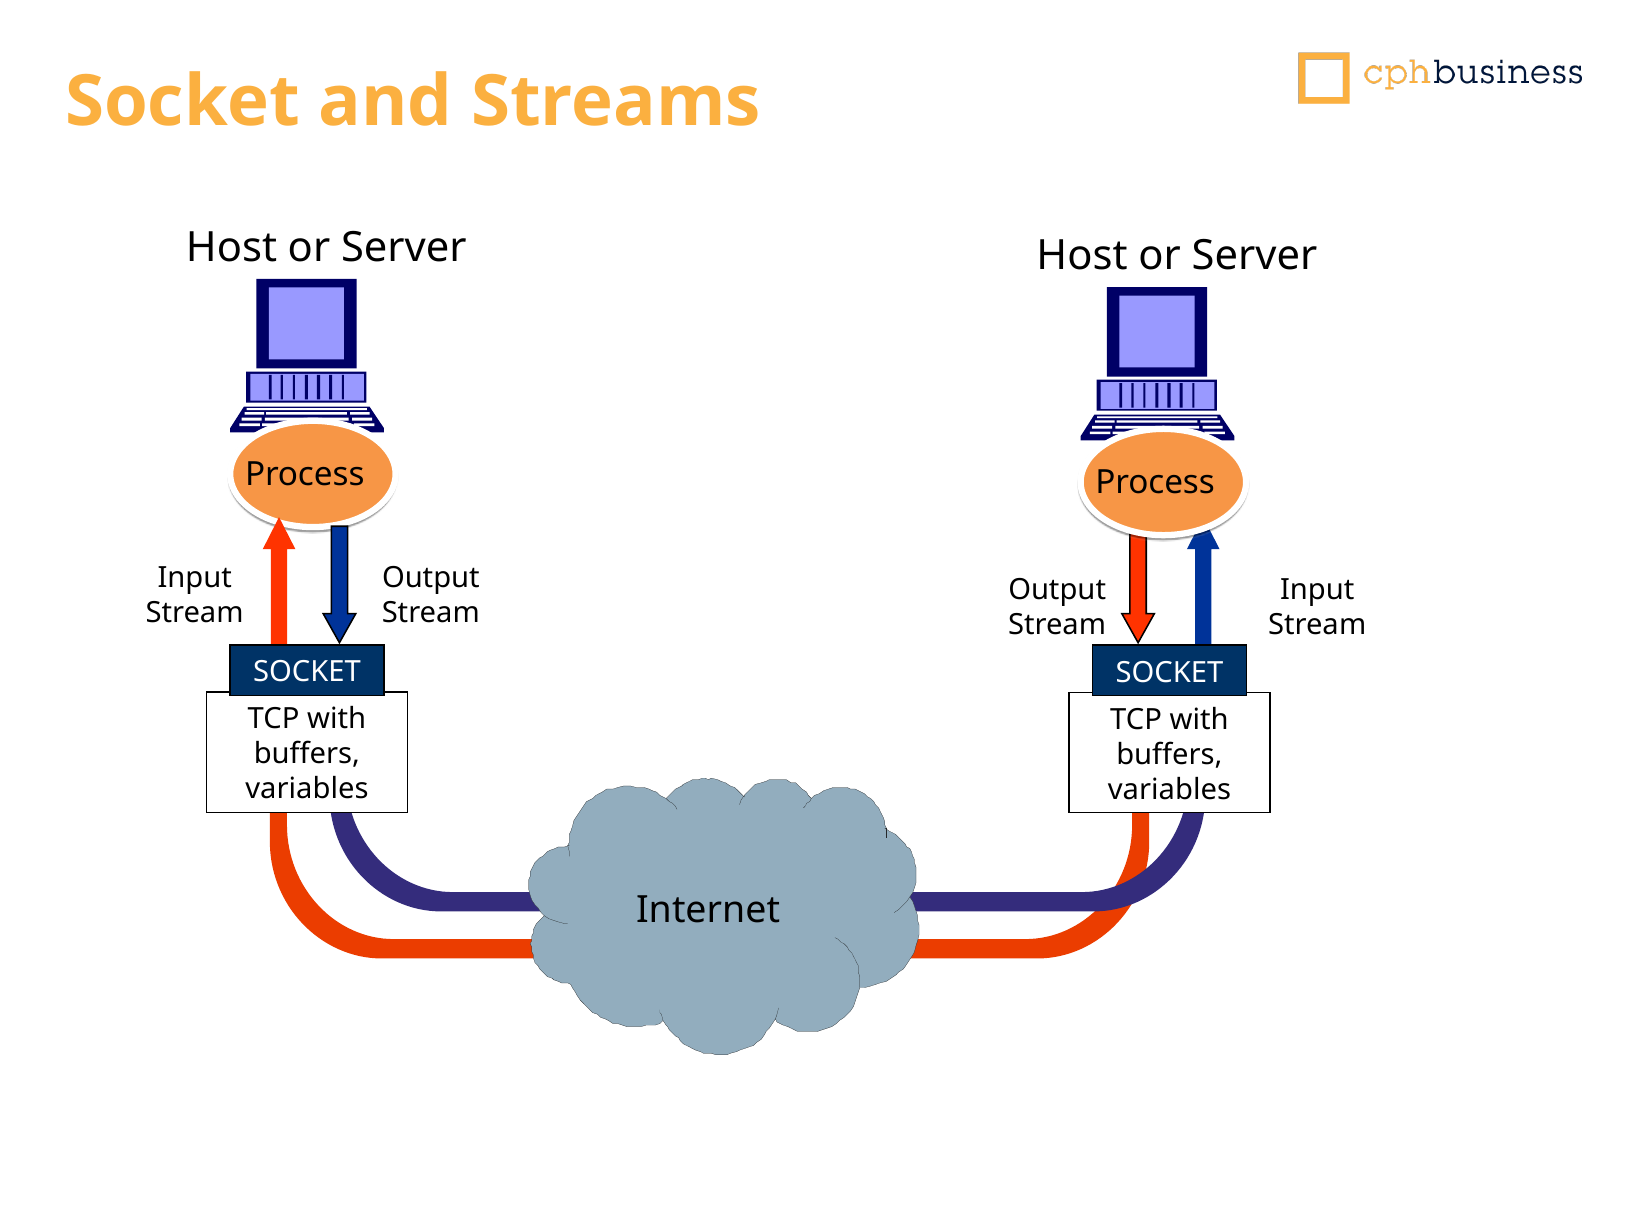

Socket and Streams
Host or Server
Host or Server
Process
Process
Input
Stream
Output
Stream
Output
Stream
Input
Stream
SOCKET
SOCKET
TCP with buffers, variables
TCP with buffers, variables
Internet